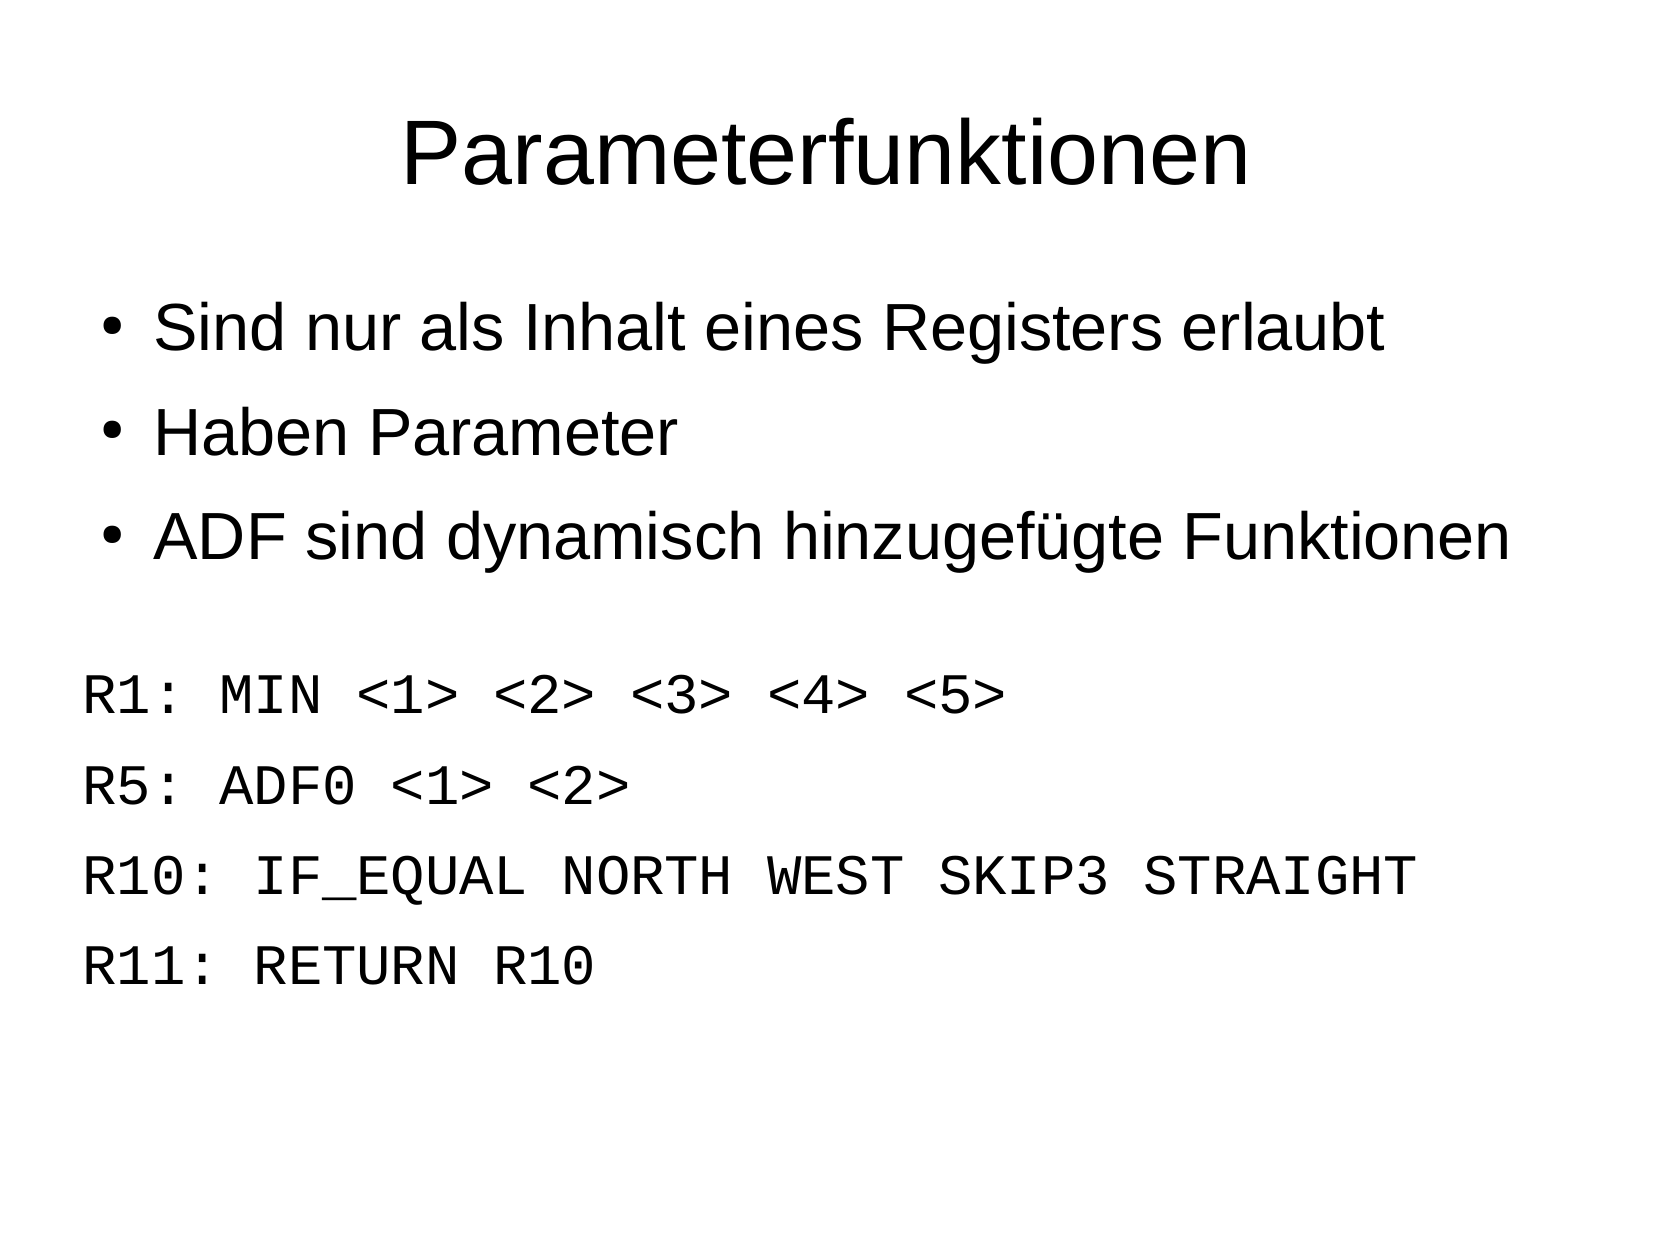

# Parameterfunktionen
Sind nur als Inhalt eines Registers erlaubt
Haben Parameter
ADF sind dynamisch hinzugefügte Funktionen
R1: MIN <1> <2> <3> <4> <5>
R5: ADF0 <1> <2>
R10: IF_EQUAL NORTH WEST SKIP3 STRAIGHT
R11: RETURN R10